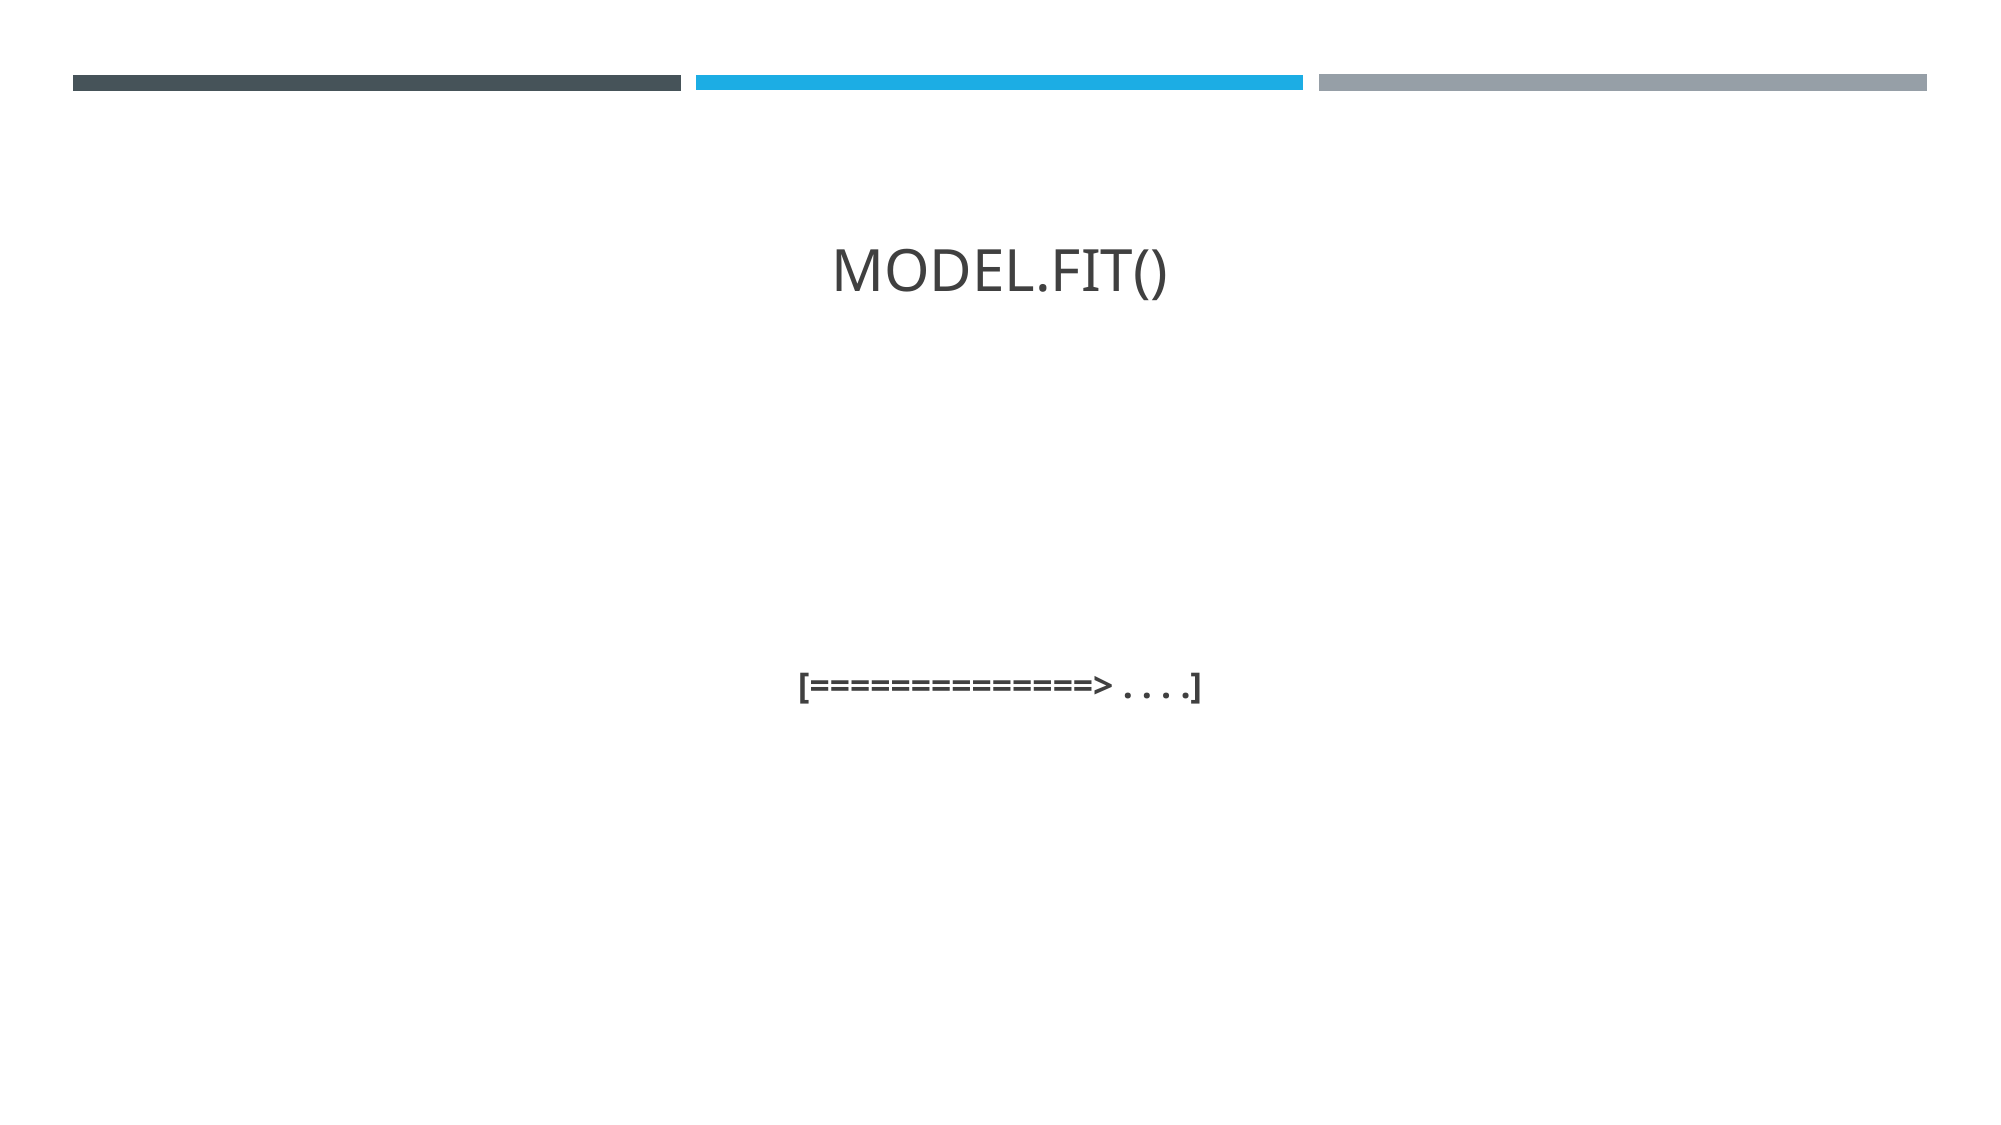

# Model.fit()
[==============> . . . .]